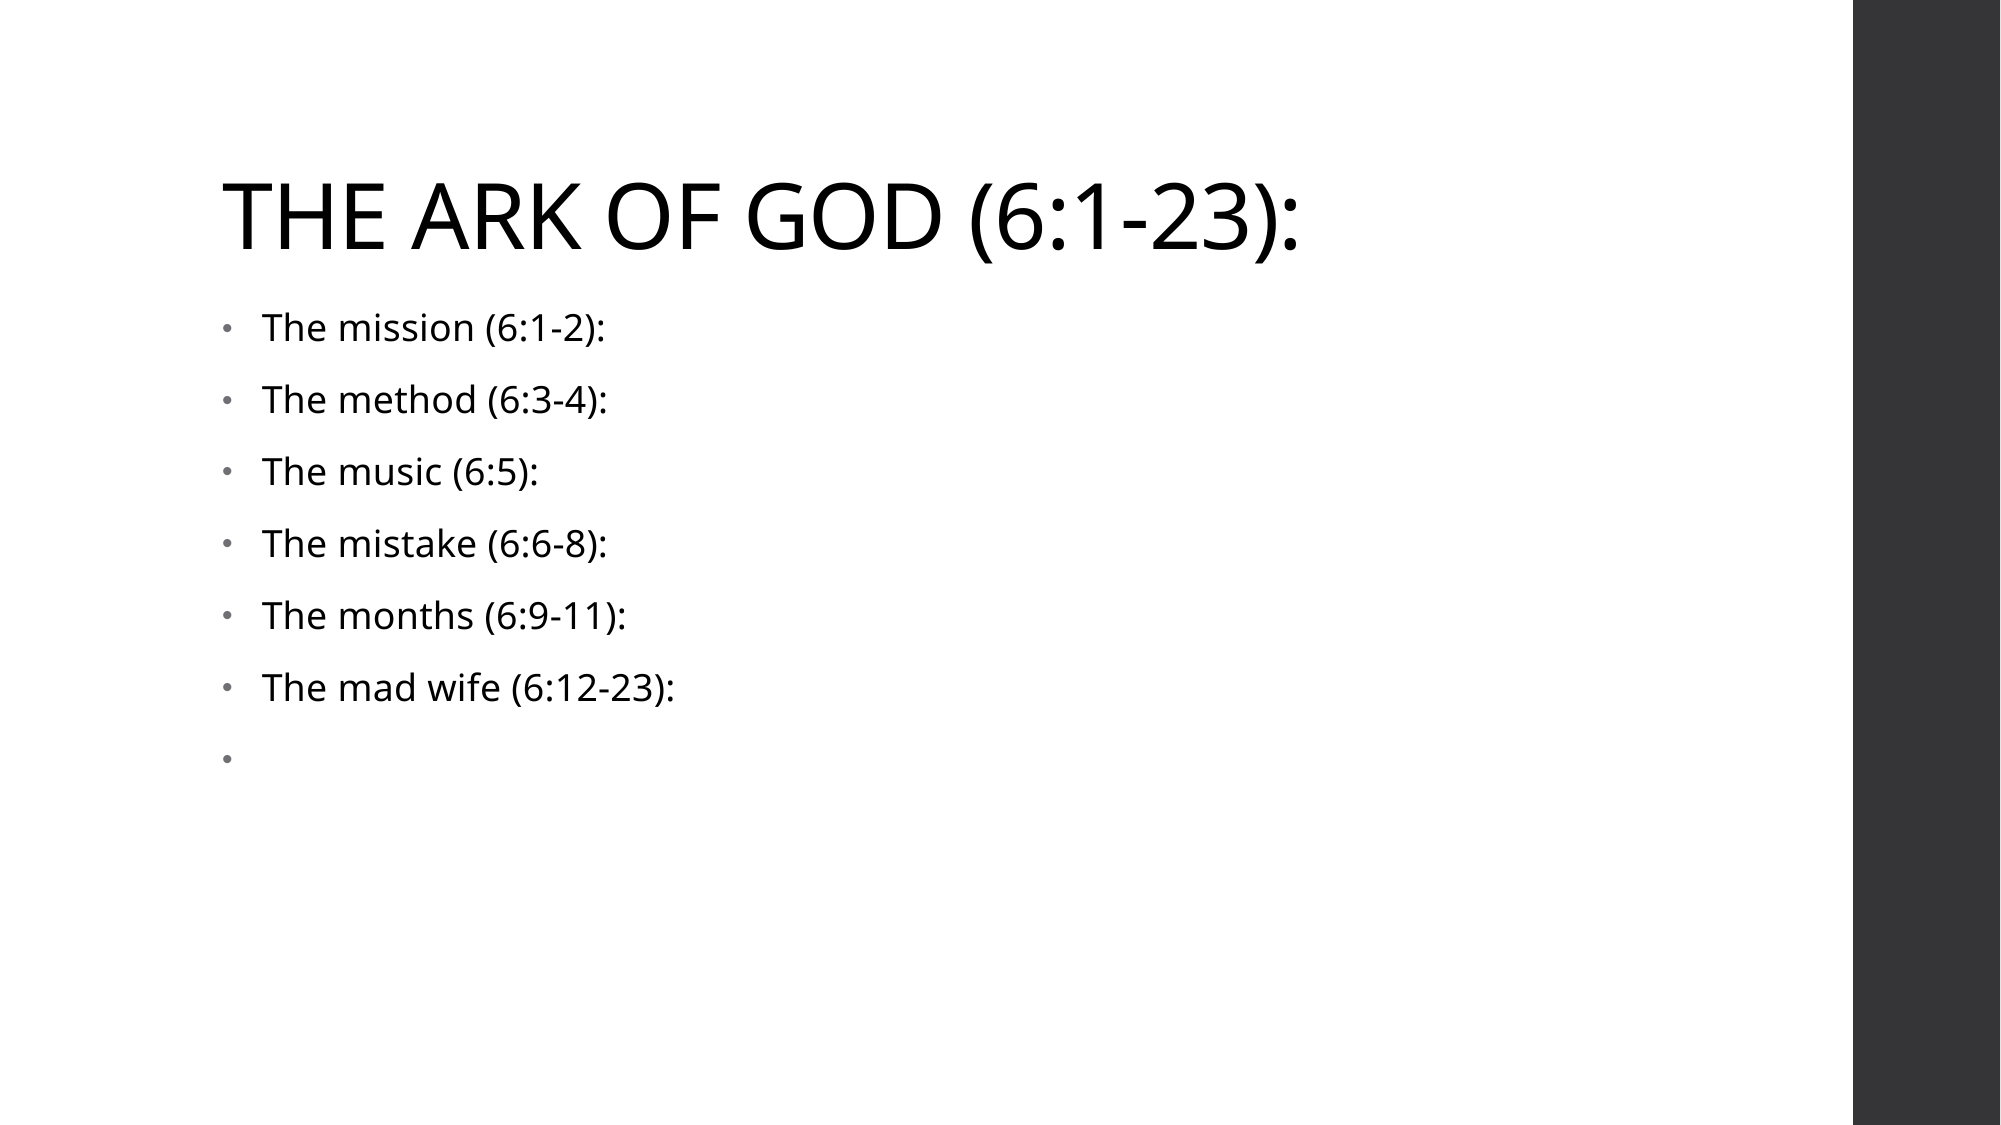

# THE ARK OF GOD (6:1-23):
 The mission (6:1-2):
 The method (6:3-4):
 The music (6:5):
 The mistake (6:6-8):
 The months (6:9-11):
 The mad wife (6:12-23):